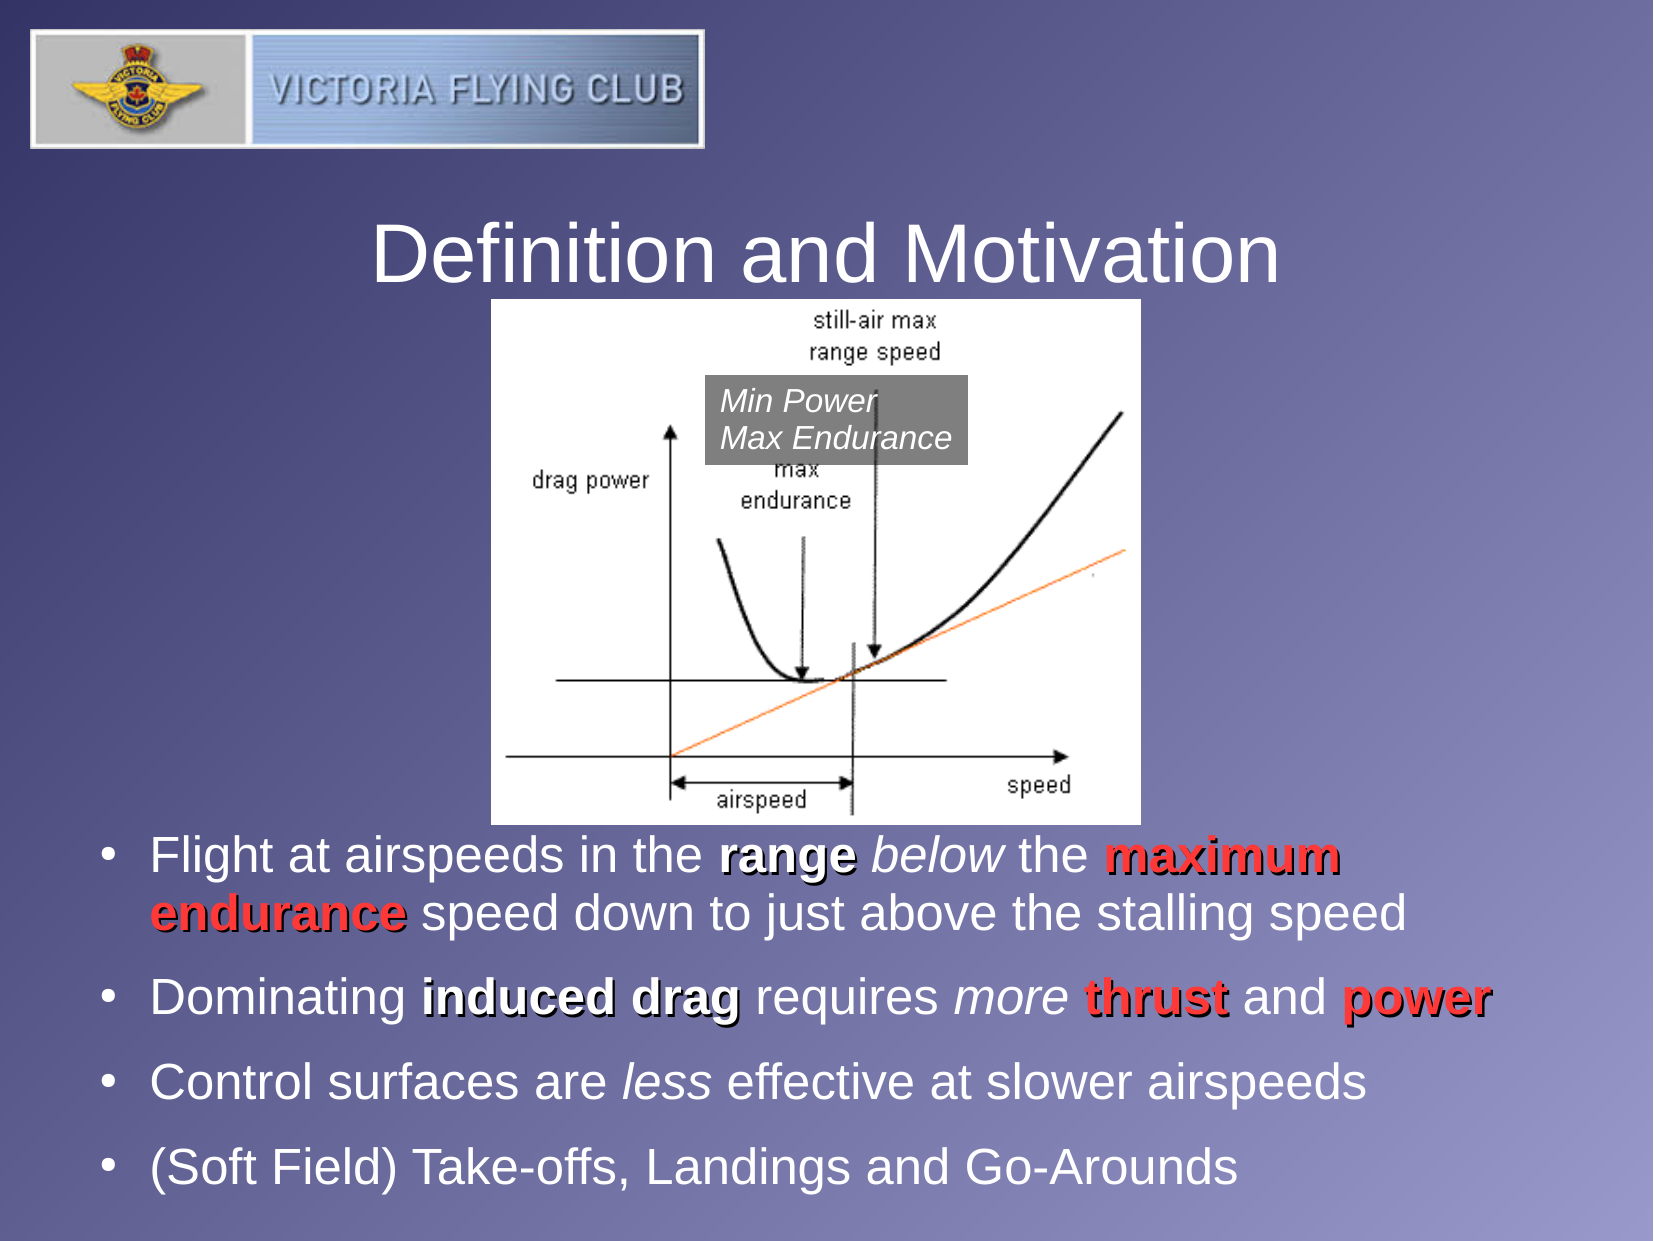

# Definition and Motivation
Min Power
Max Endurance
Flight at airspeeds in the range below the maximum endurance speed down to just above the stalling speed
Dominating induced drag requires more thrust and power
Control surfaces are less effective at slower airspeeds
(Soft Field) Take-offs, Landings and Go-Arounds